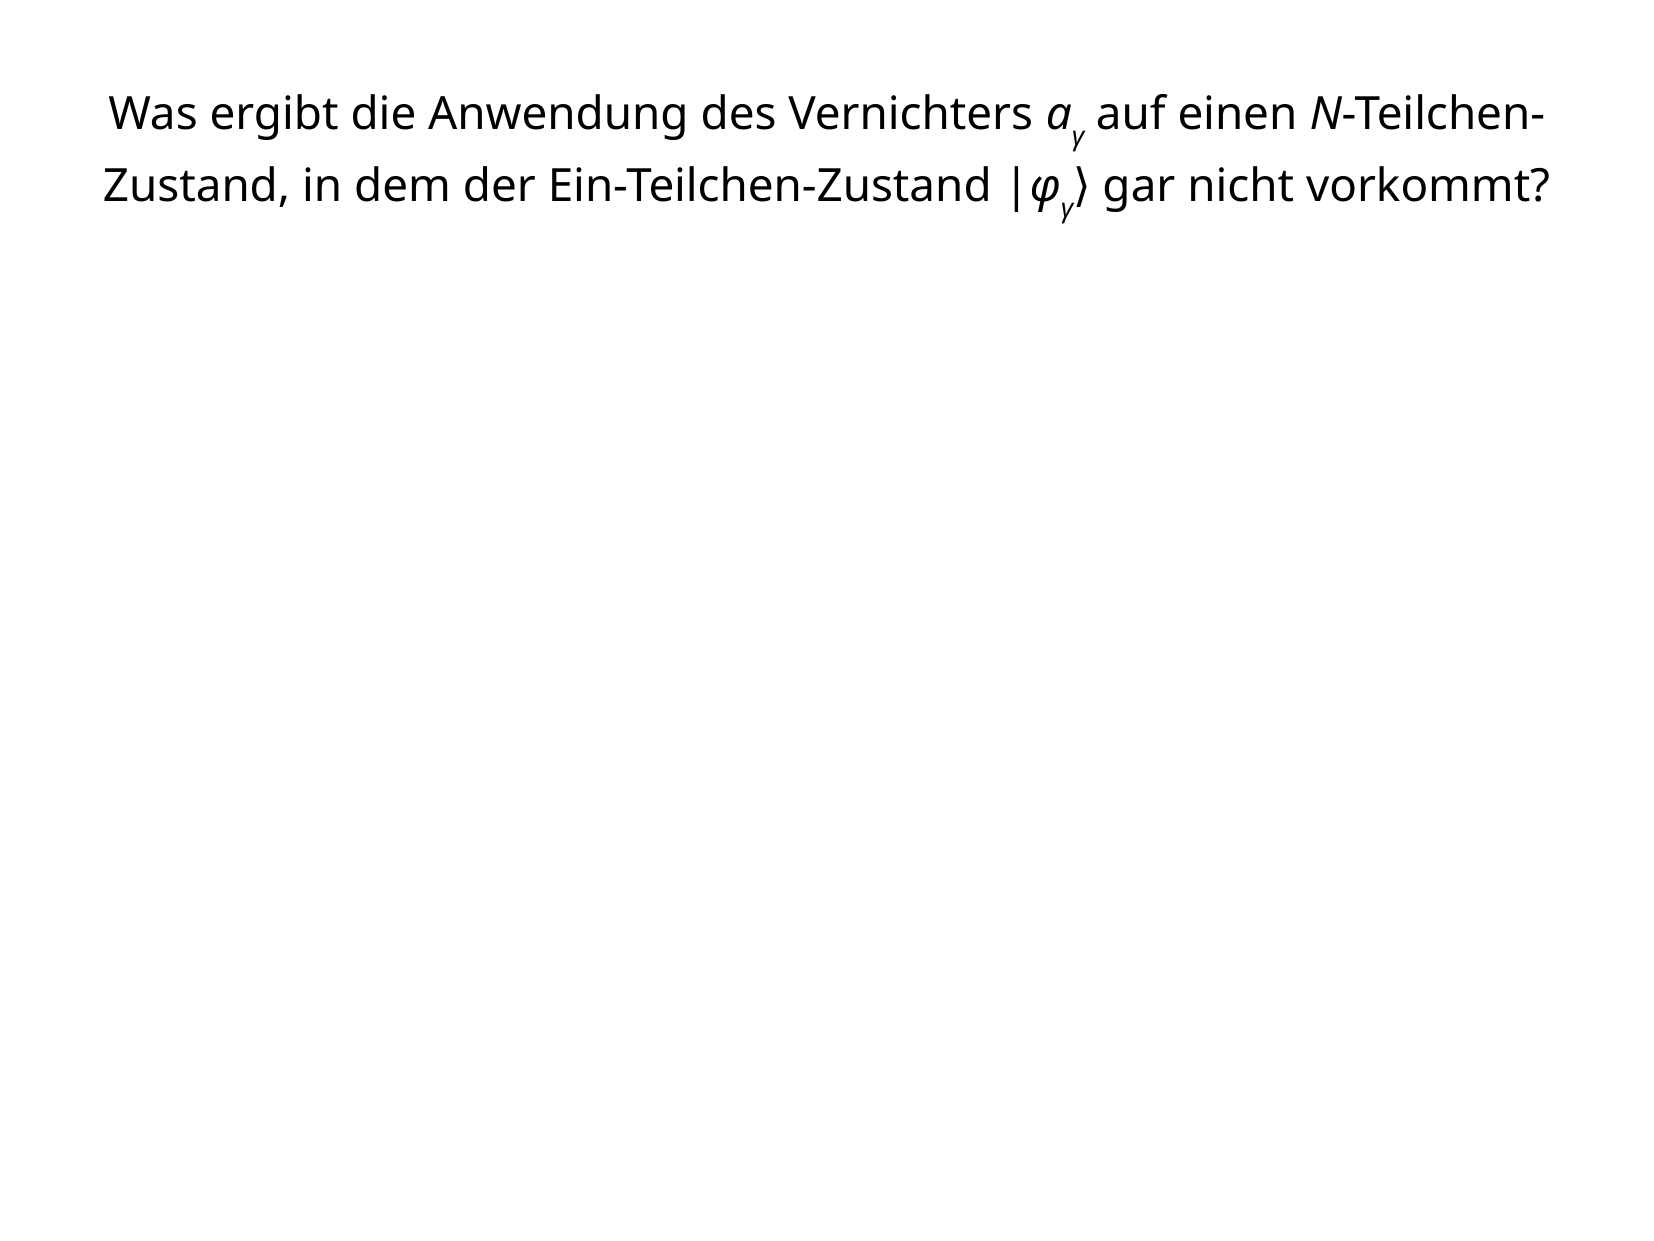

# Was ergibt die Anwendung des Vernichters aγ auf einen N-Teilchen-Zustand, in dem der Ein-Teilchen-Zustand |φγ⟩ gar nicht vorkommt?